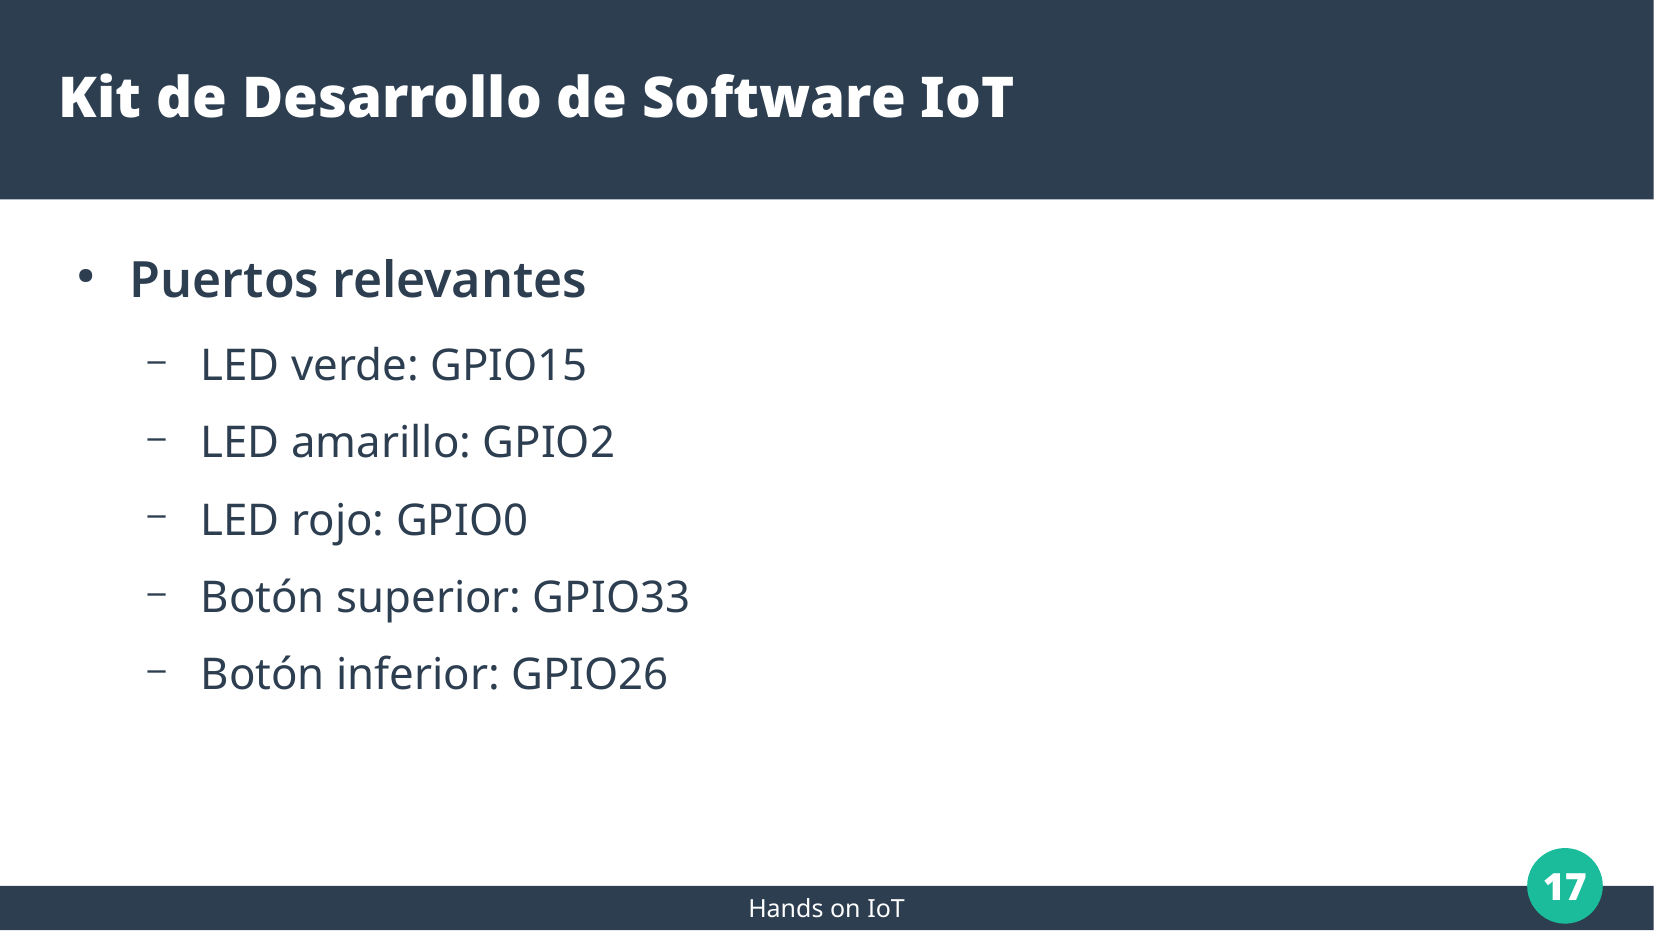

# Kit de Desarrollo de Software IoT
Puertos relevantes
LED verde: GPIO15
LED amarillo: GPIO2
LED rojo: GPIO0
Botón superior: GPIO33
Botón inferior: GPIO26
Hands on IoT